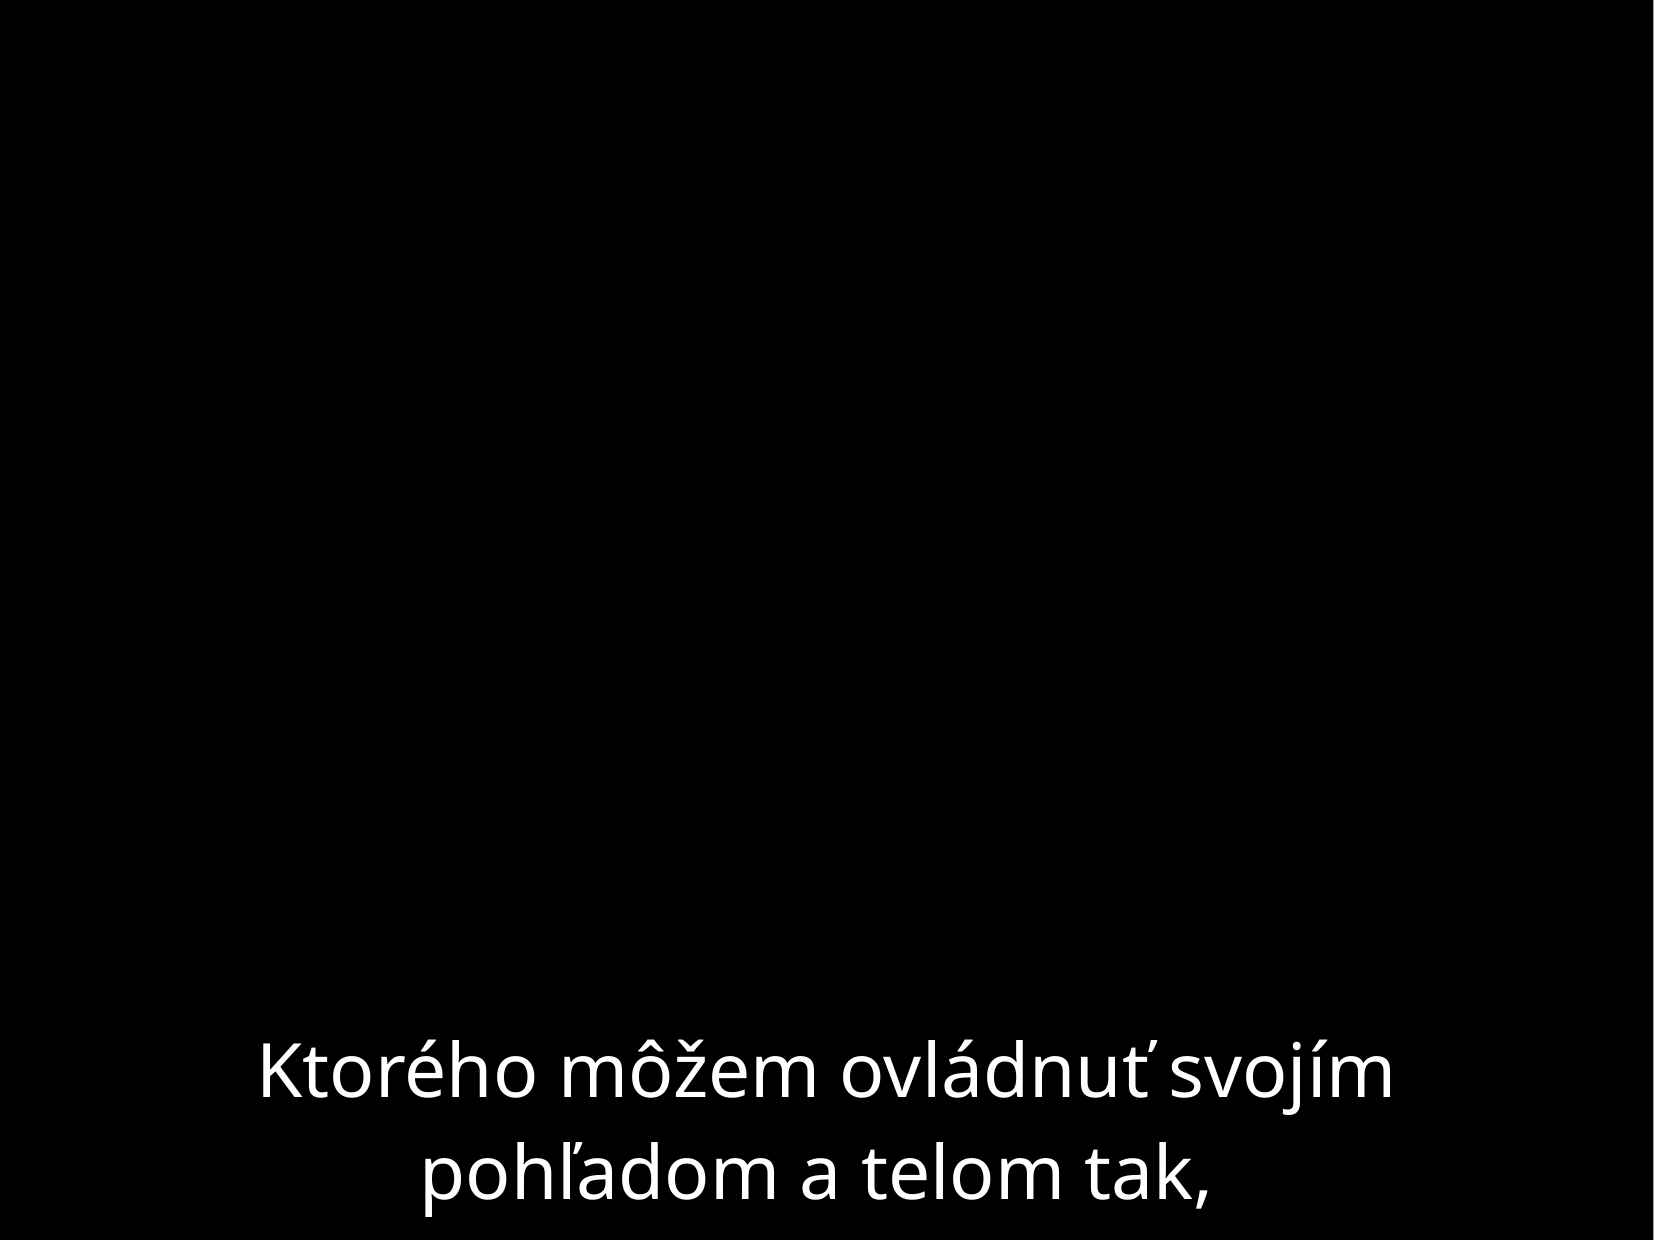

# Ktorého môžem ovládnuť svojím pohľadom a telom tak,